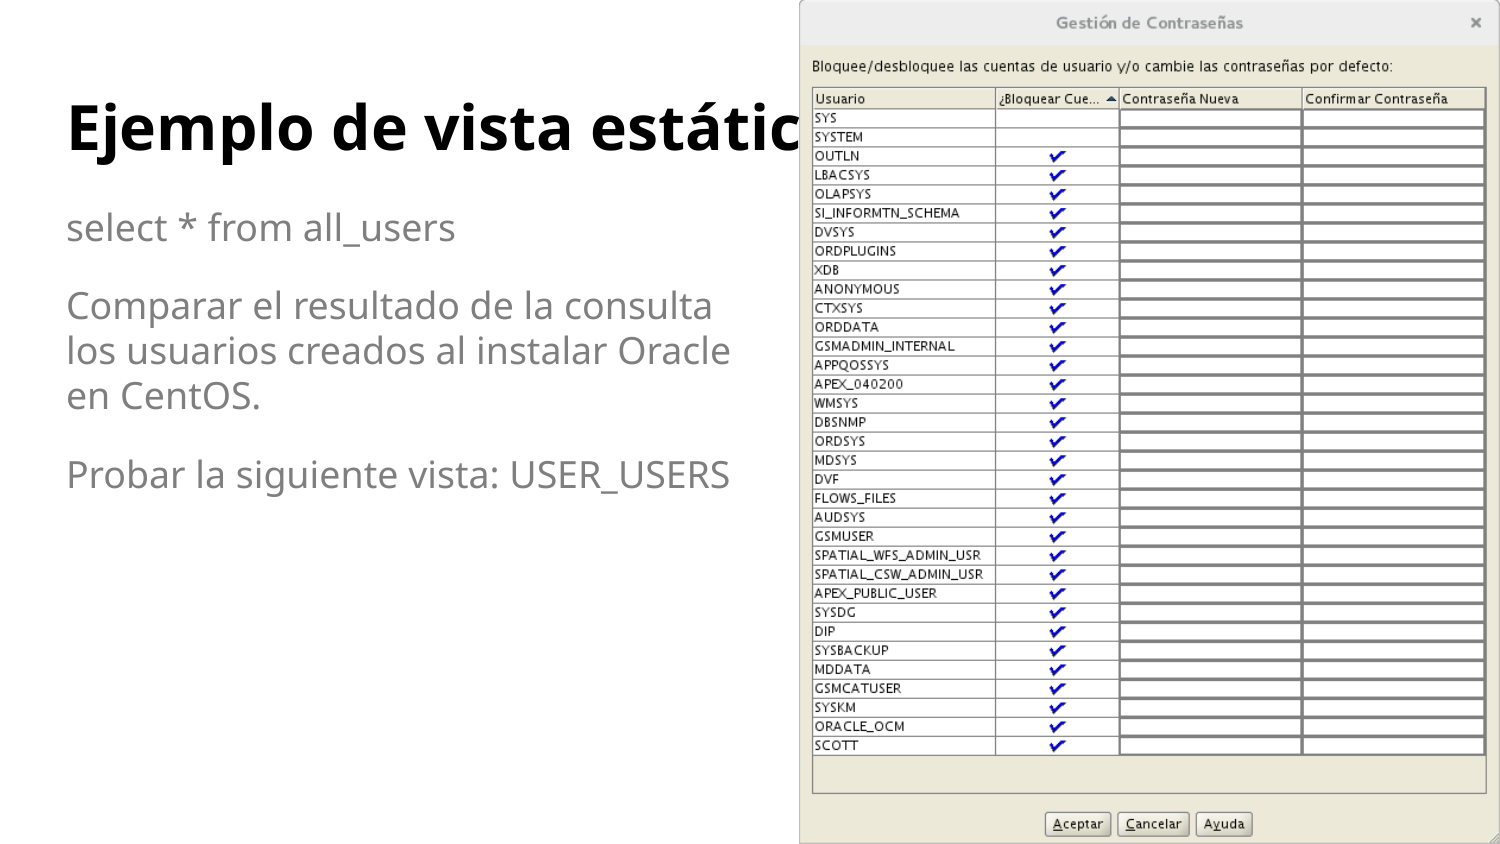

# Ejemplo de vista estática
select * from all_users
Comparar el resultado de la consulta los usuarios creados al instalar Oracle en CentOS.
Probar la siguiente vista: USER_USERS